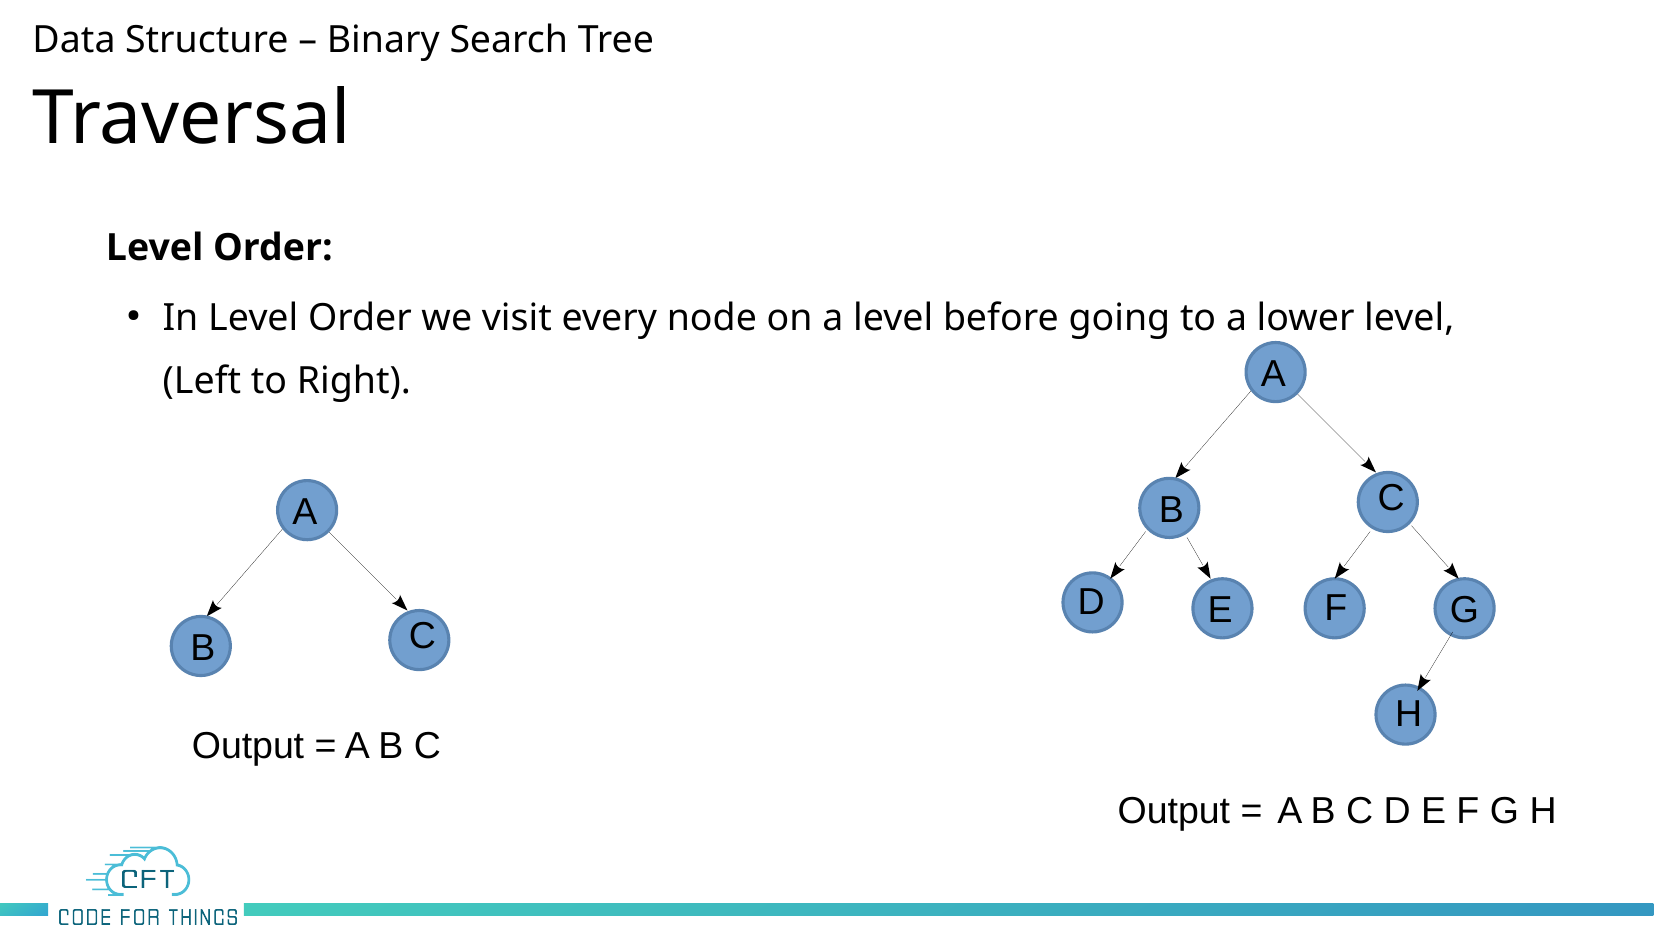

# Data Structure – Binary Search Tree Traversal
Level Order:
In Level Order we visit every node on a level before going to a lower level,
(Left to Right).
A
C
A
C
B
B
D
F
E
G
H
Output = A B C
 Output =
 A B C D E F G H